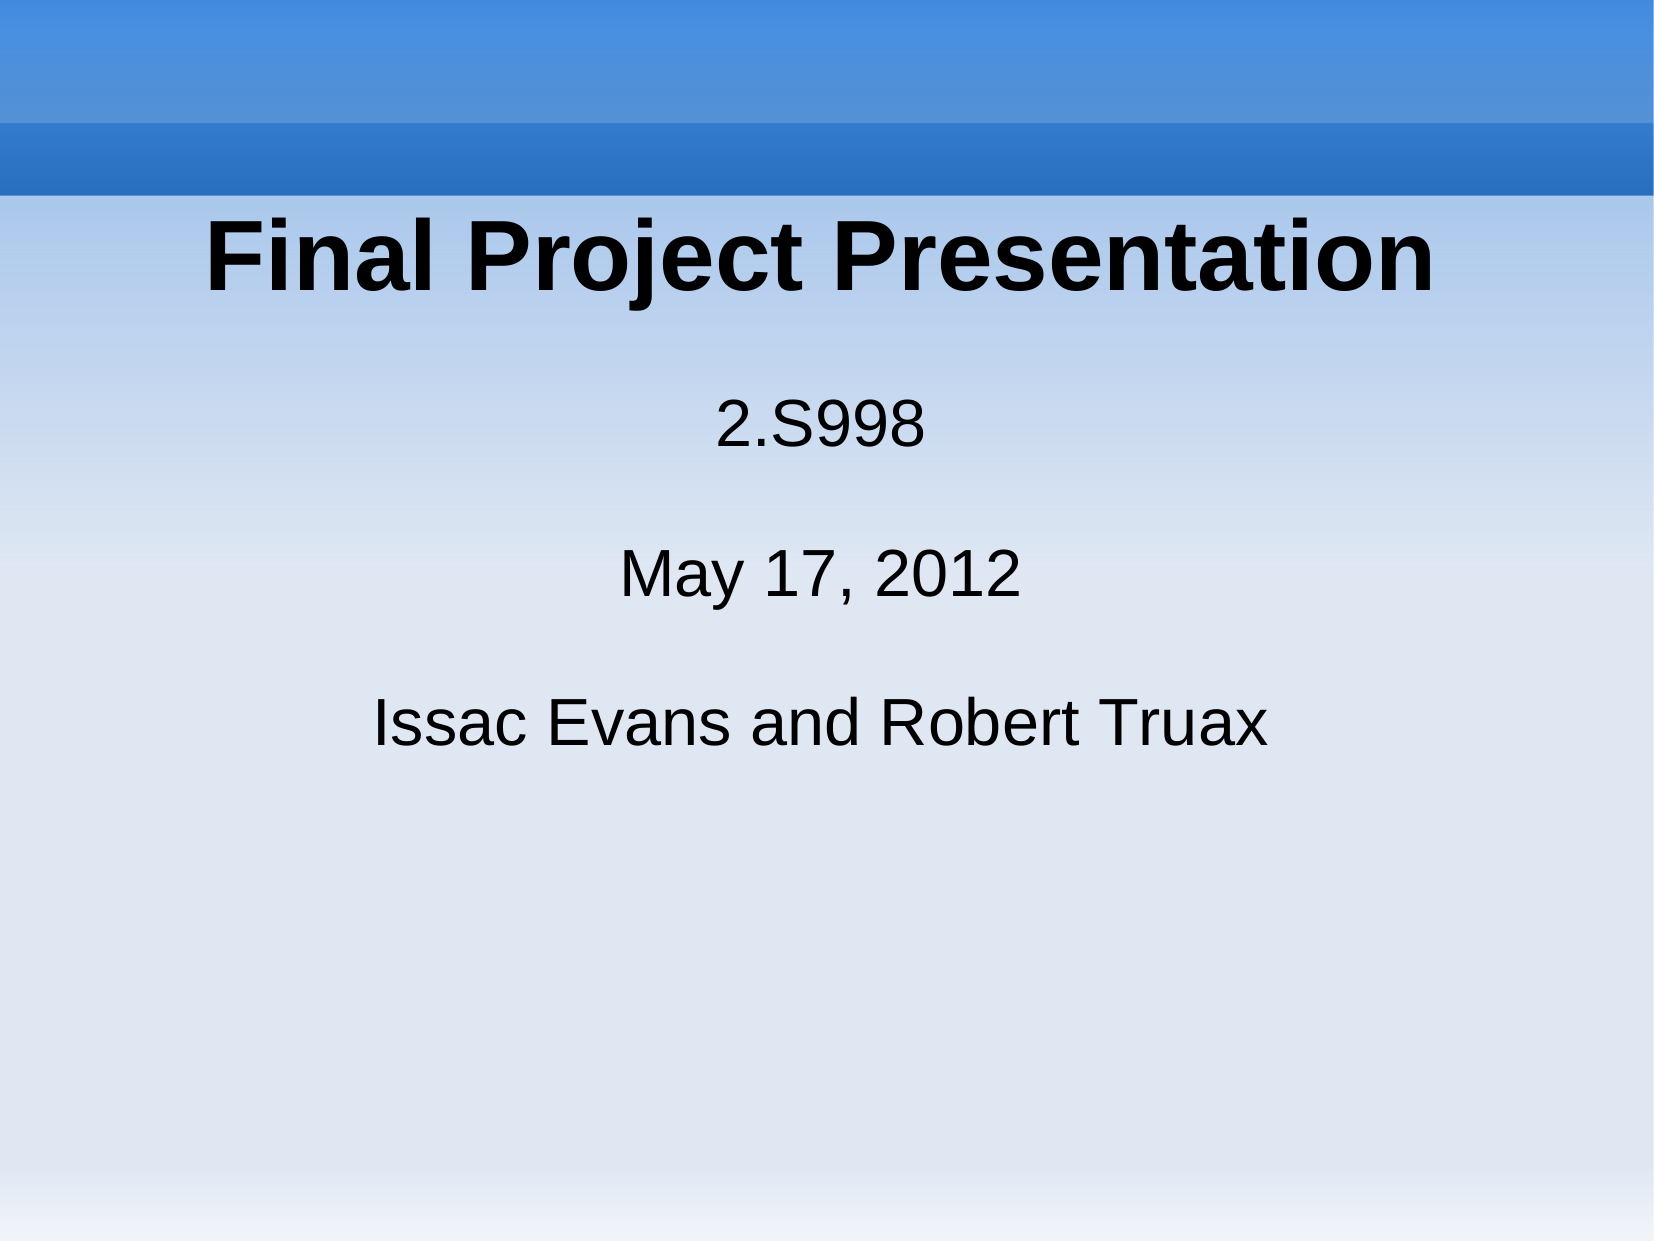

# Final Project Presentation
2.S998
May 17, 2012
Issac Evans and Robert Truax